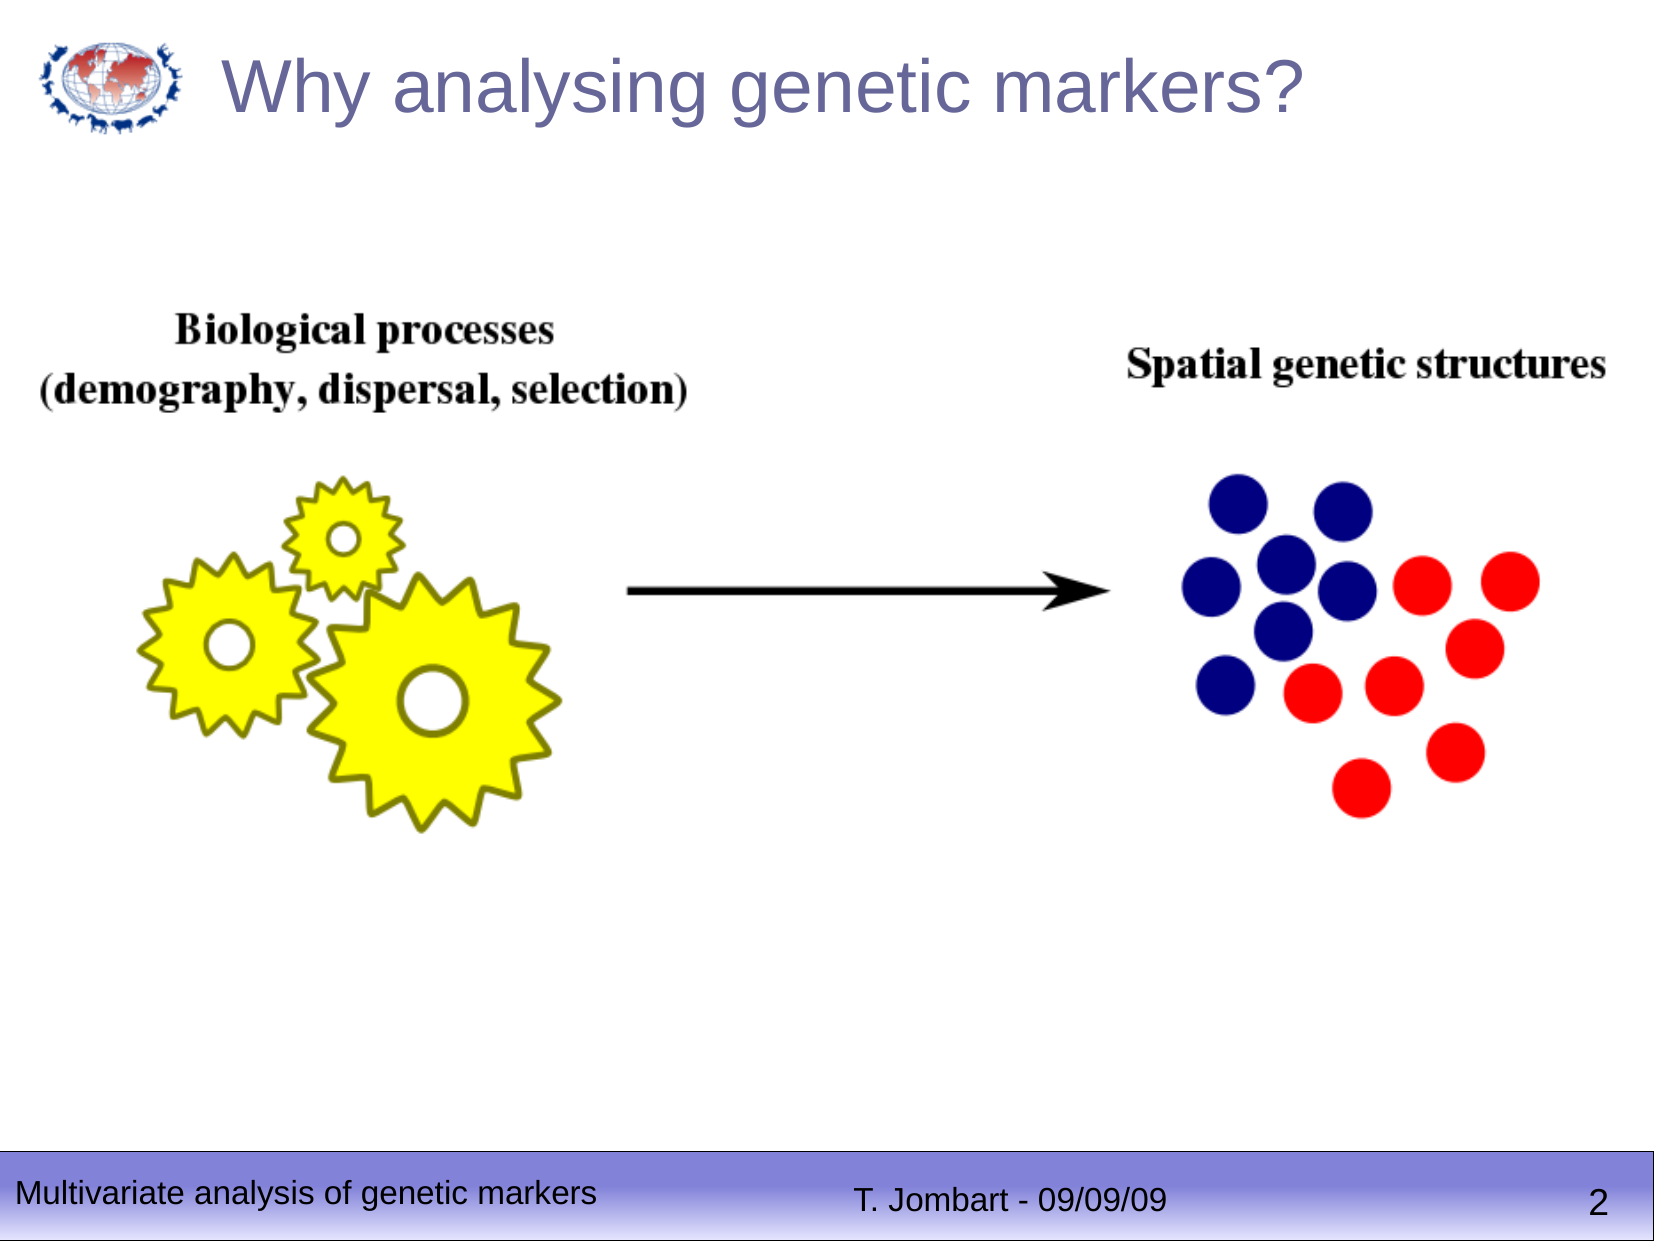

Why analysing genetic markers?
Multivariate analysis of genetic markers
T. Jombart - 09/09/09
2